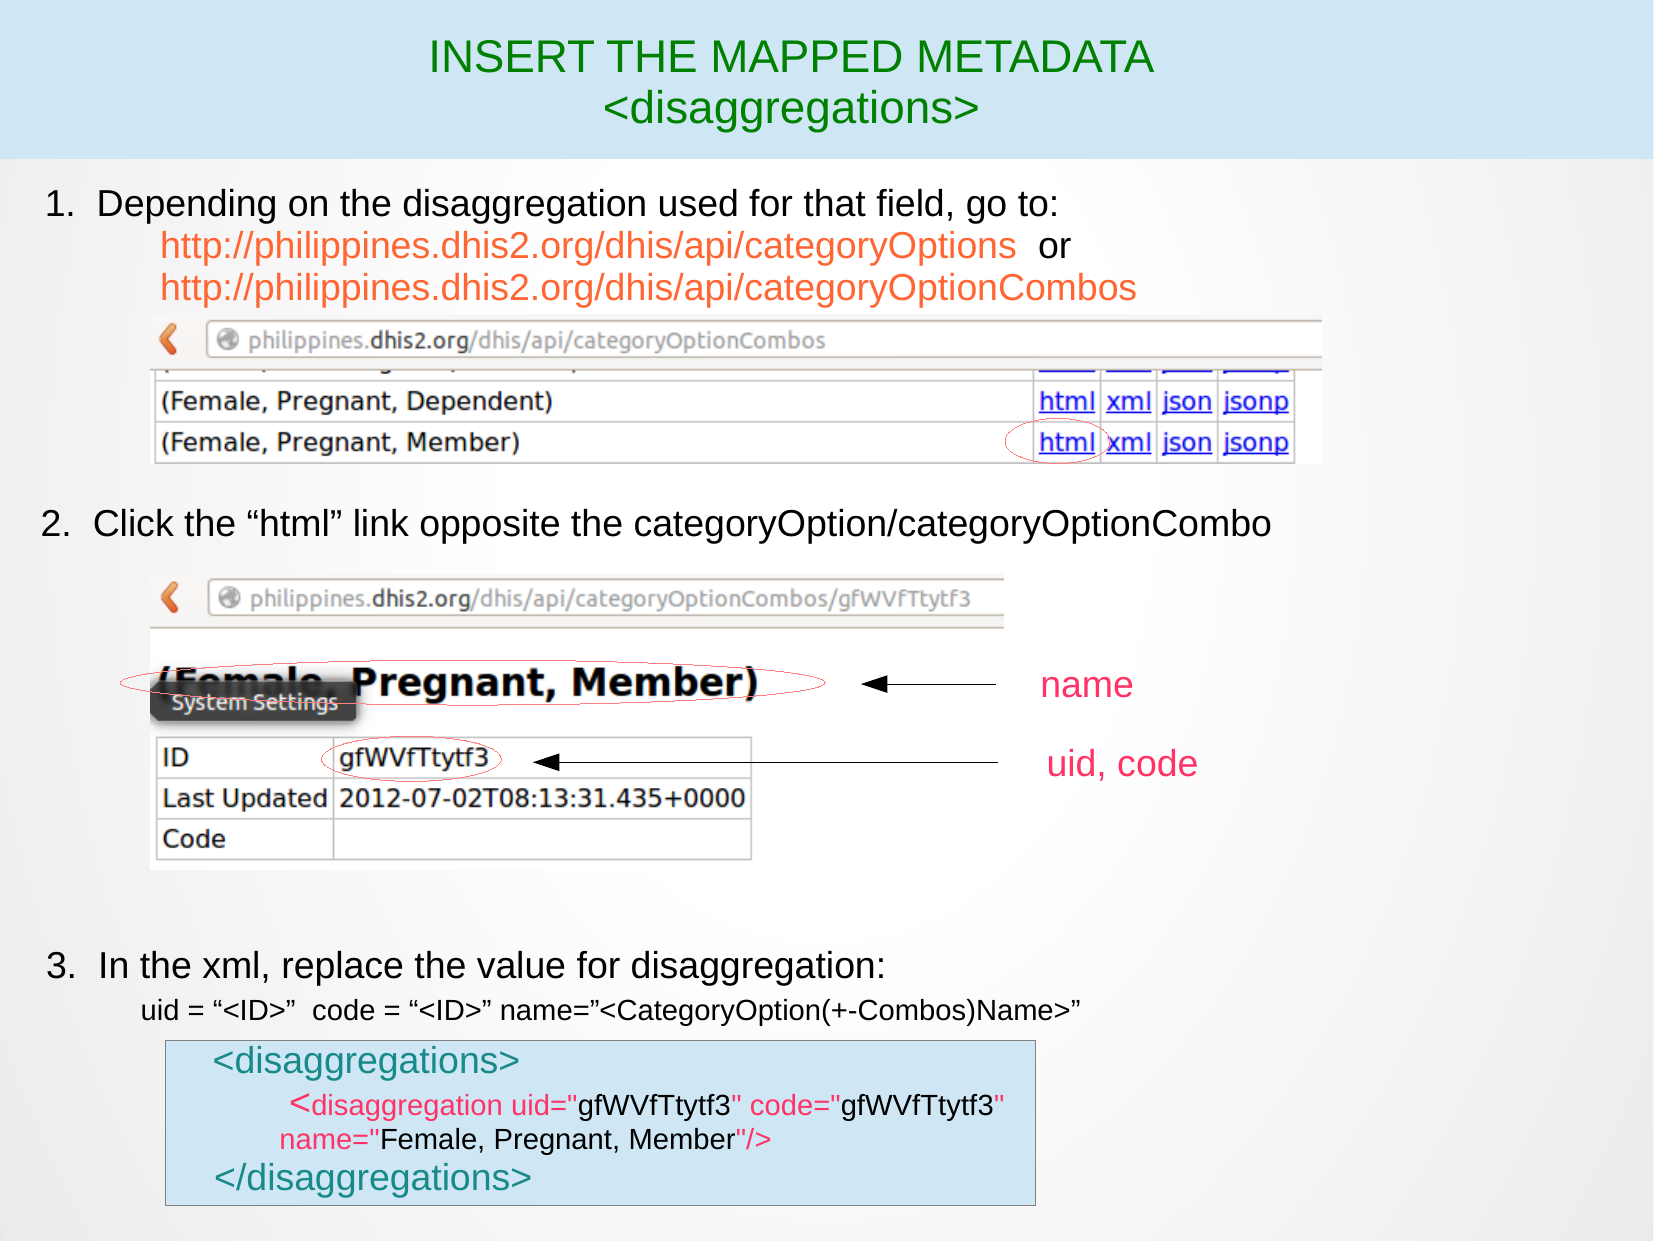

INSERT THE MAPPED METADATA
<disaggregations>
1. Depending on the disaggregation used for that field, go to:
 http://philippines.dhis2.org/dhis/api/categoryOptions or
 http://philippines.dhis2.org/dhis/api/categoryOptionCombos
2. Click the “html” link opposite the categoryOption/categoryOptionCombo
name
uid, code
3. In the xml, replace the value for disaggregation:
 uid = “<ID>” code = “<ID>” name=”<CategoryOption(+-Combos)Name>”
 <disaggregations>
		<disaggregation uid="gfWVfTtytf3" code="gfWVfTtytf3"
 name="Female, Pregnant, Member"/>
	</disaggregations>